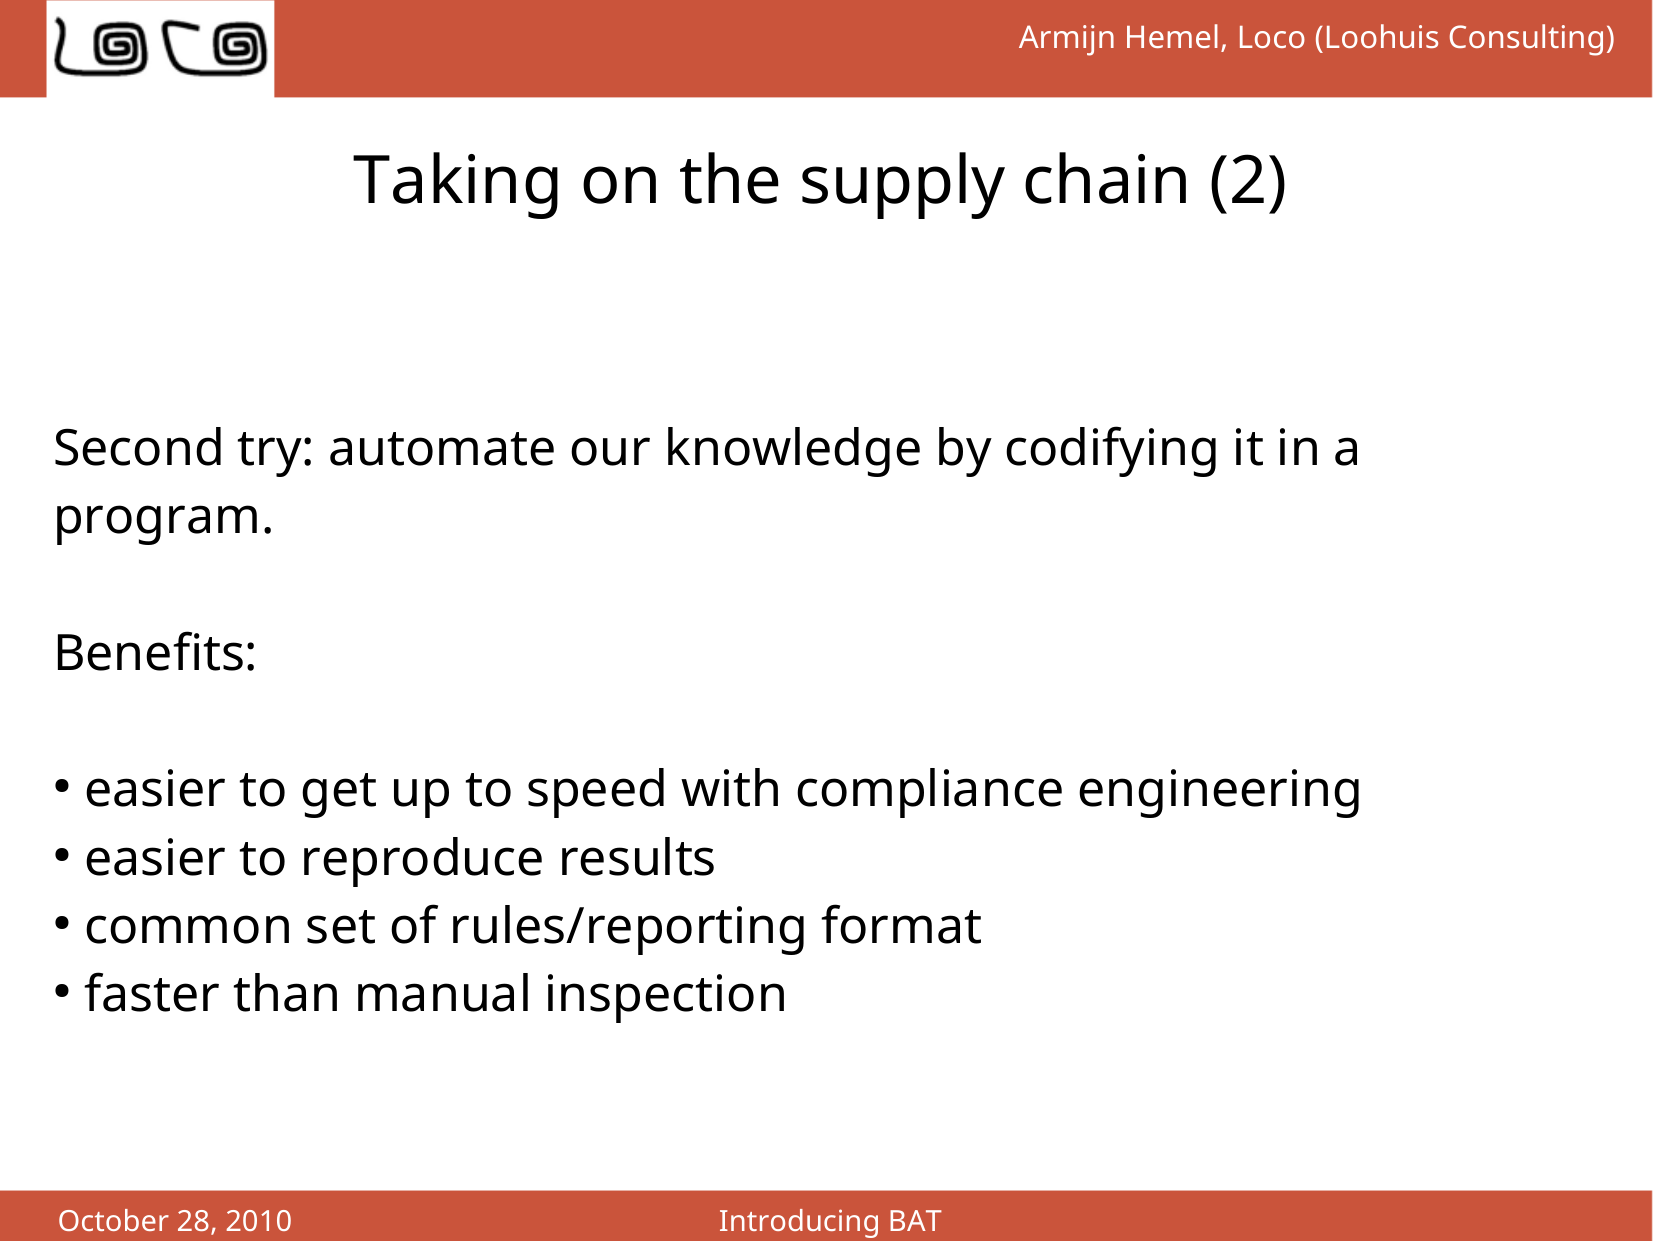

# Taking on the supply chain (2)
Second try: automate our knowledge by codifying it in a program.
Benefits:
 easier to get up to speed with compliance engineering
 easier to reproduce results
 common set of rules/reporting format
 faster than manual inspection
Comet: practical solution or crutch?